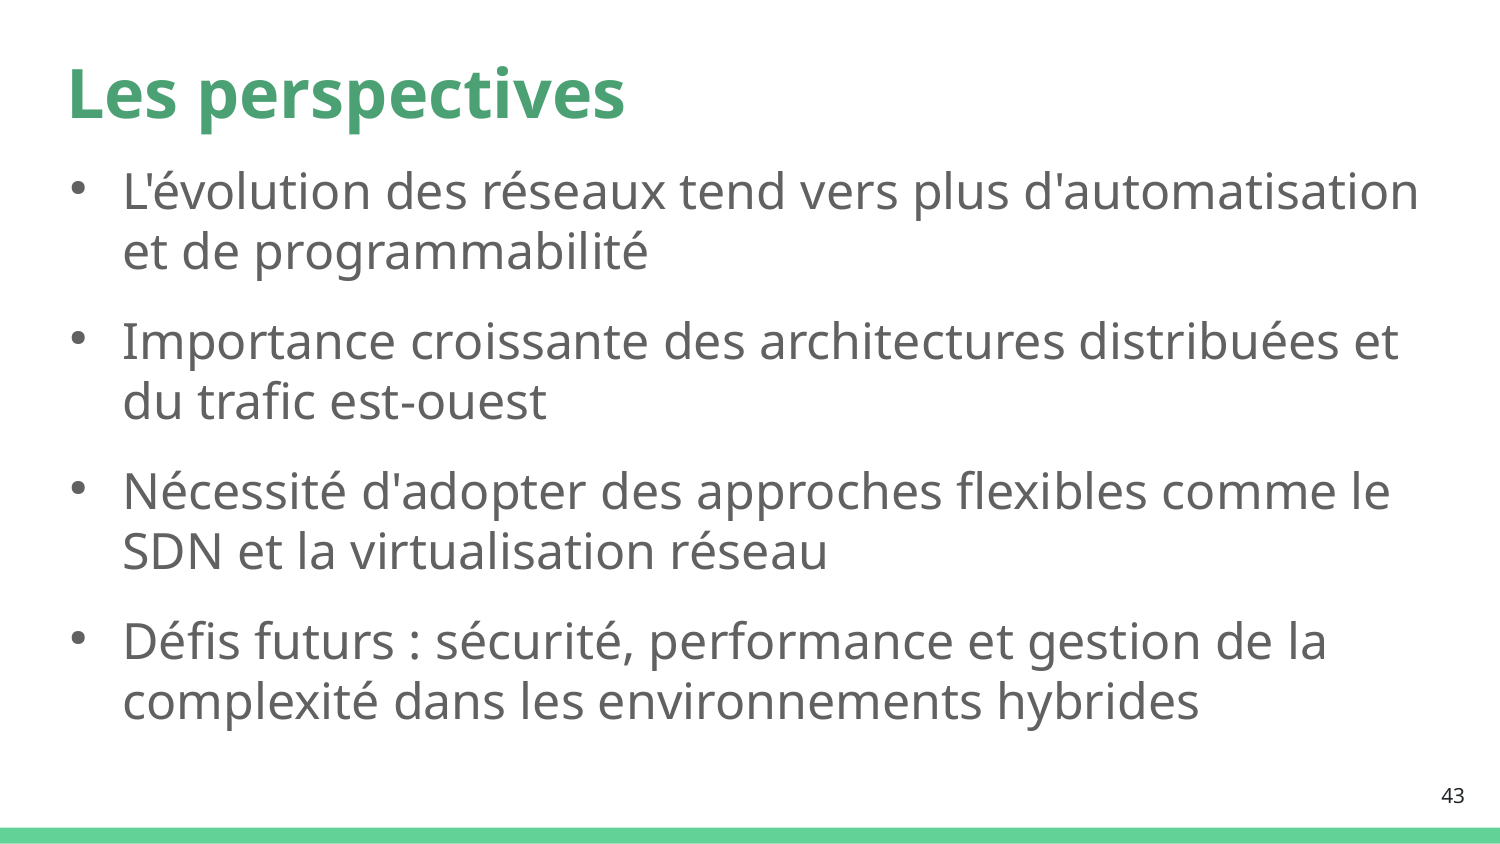

Les perspectives
# L'évolution des réseaux tend vers plus d'automatisation et de programmabilité
Importance croissante des architectures distribuées et du trafic est-ouest
Nécessité d'adopter des approches flexibles comme le SDN et la virtualisation réseau
Défis futurs : sécurité, performance et gestion de la complexité dans les environnements hybrides